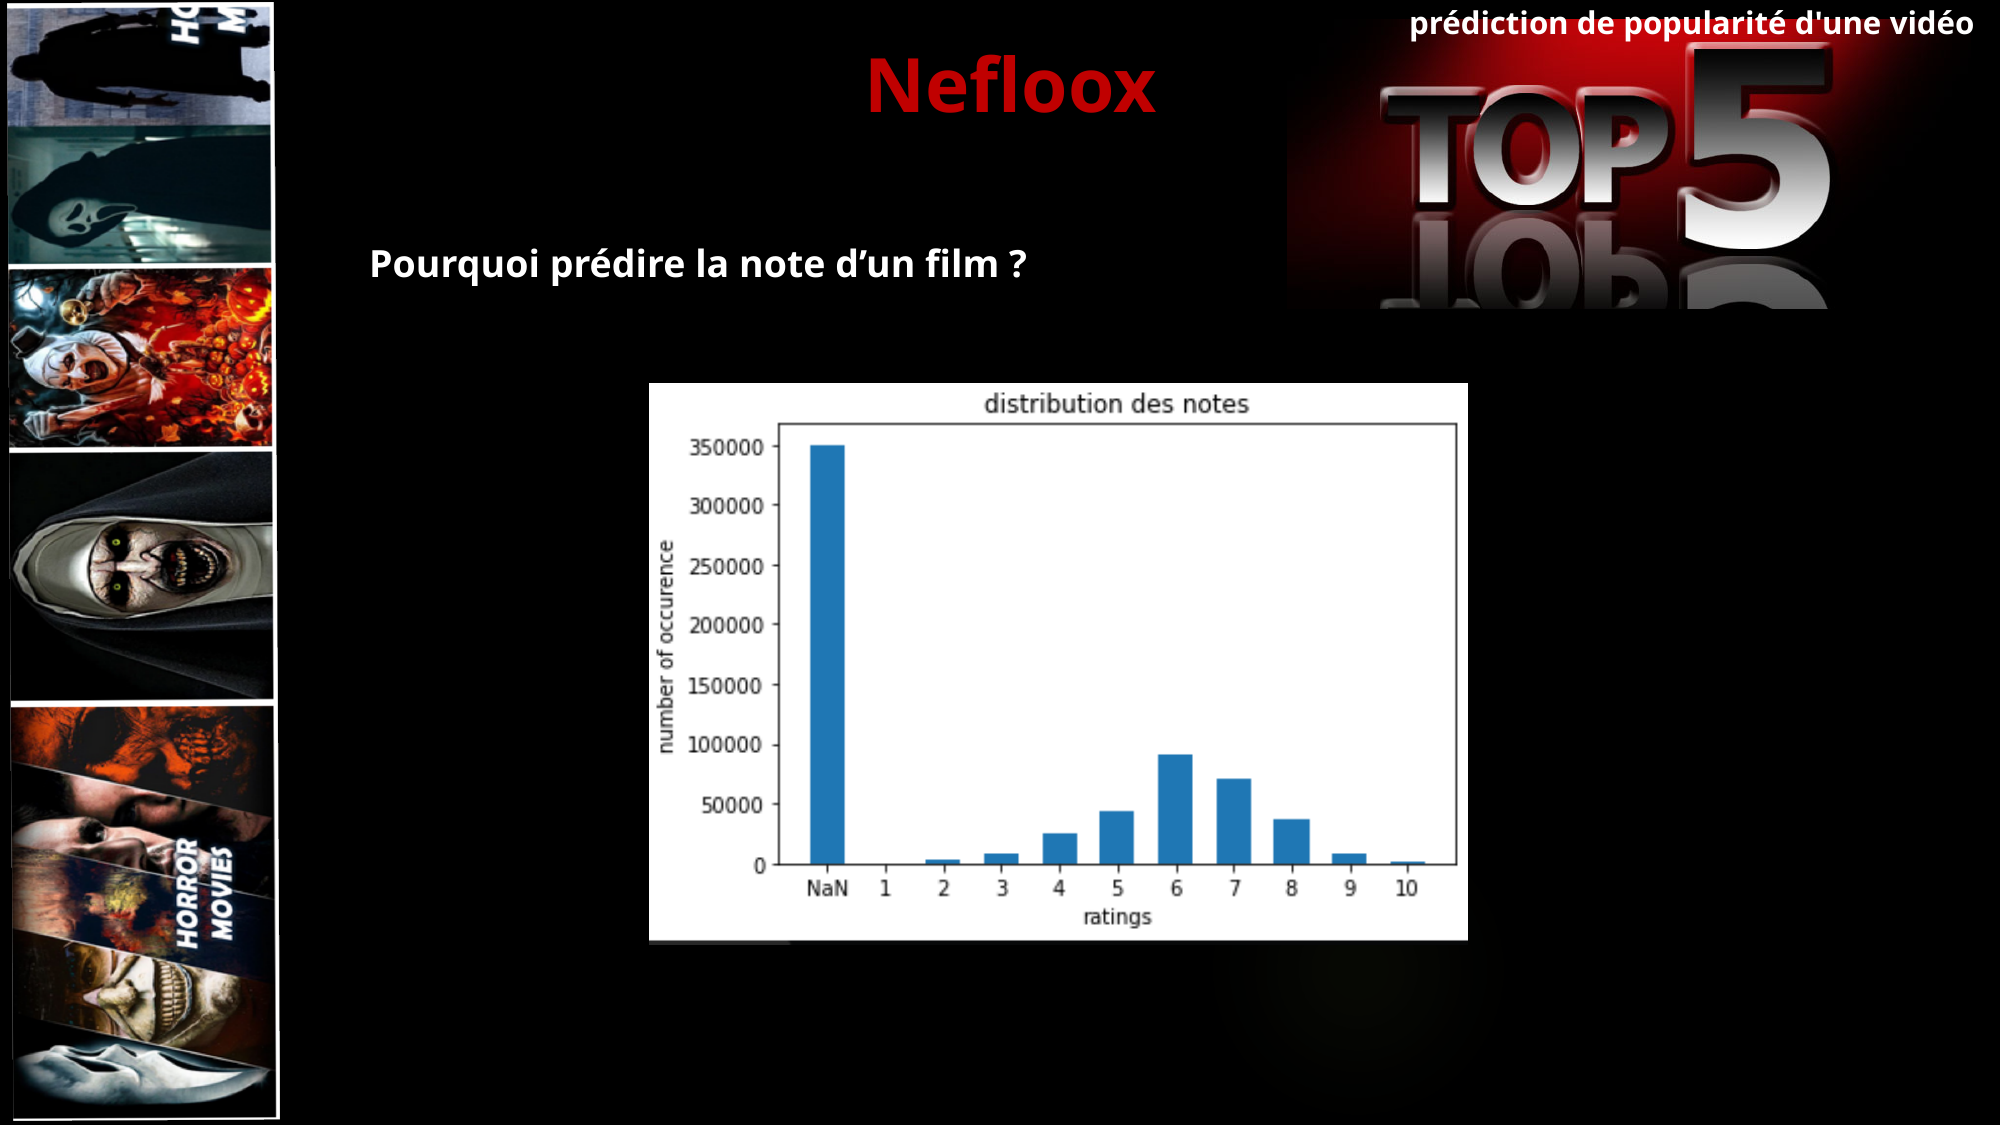

prédiction de popularité d'une vidéo
Nefloox
Pourquoi prédire la note d’un film ?